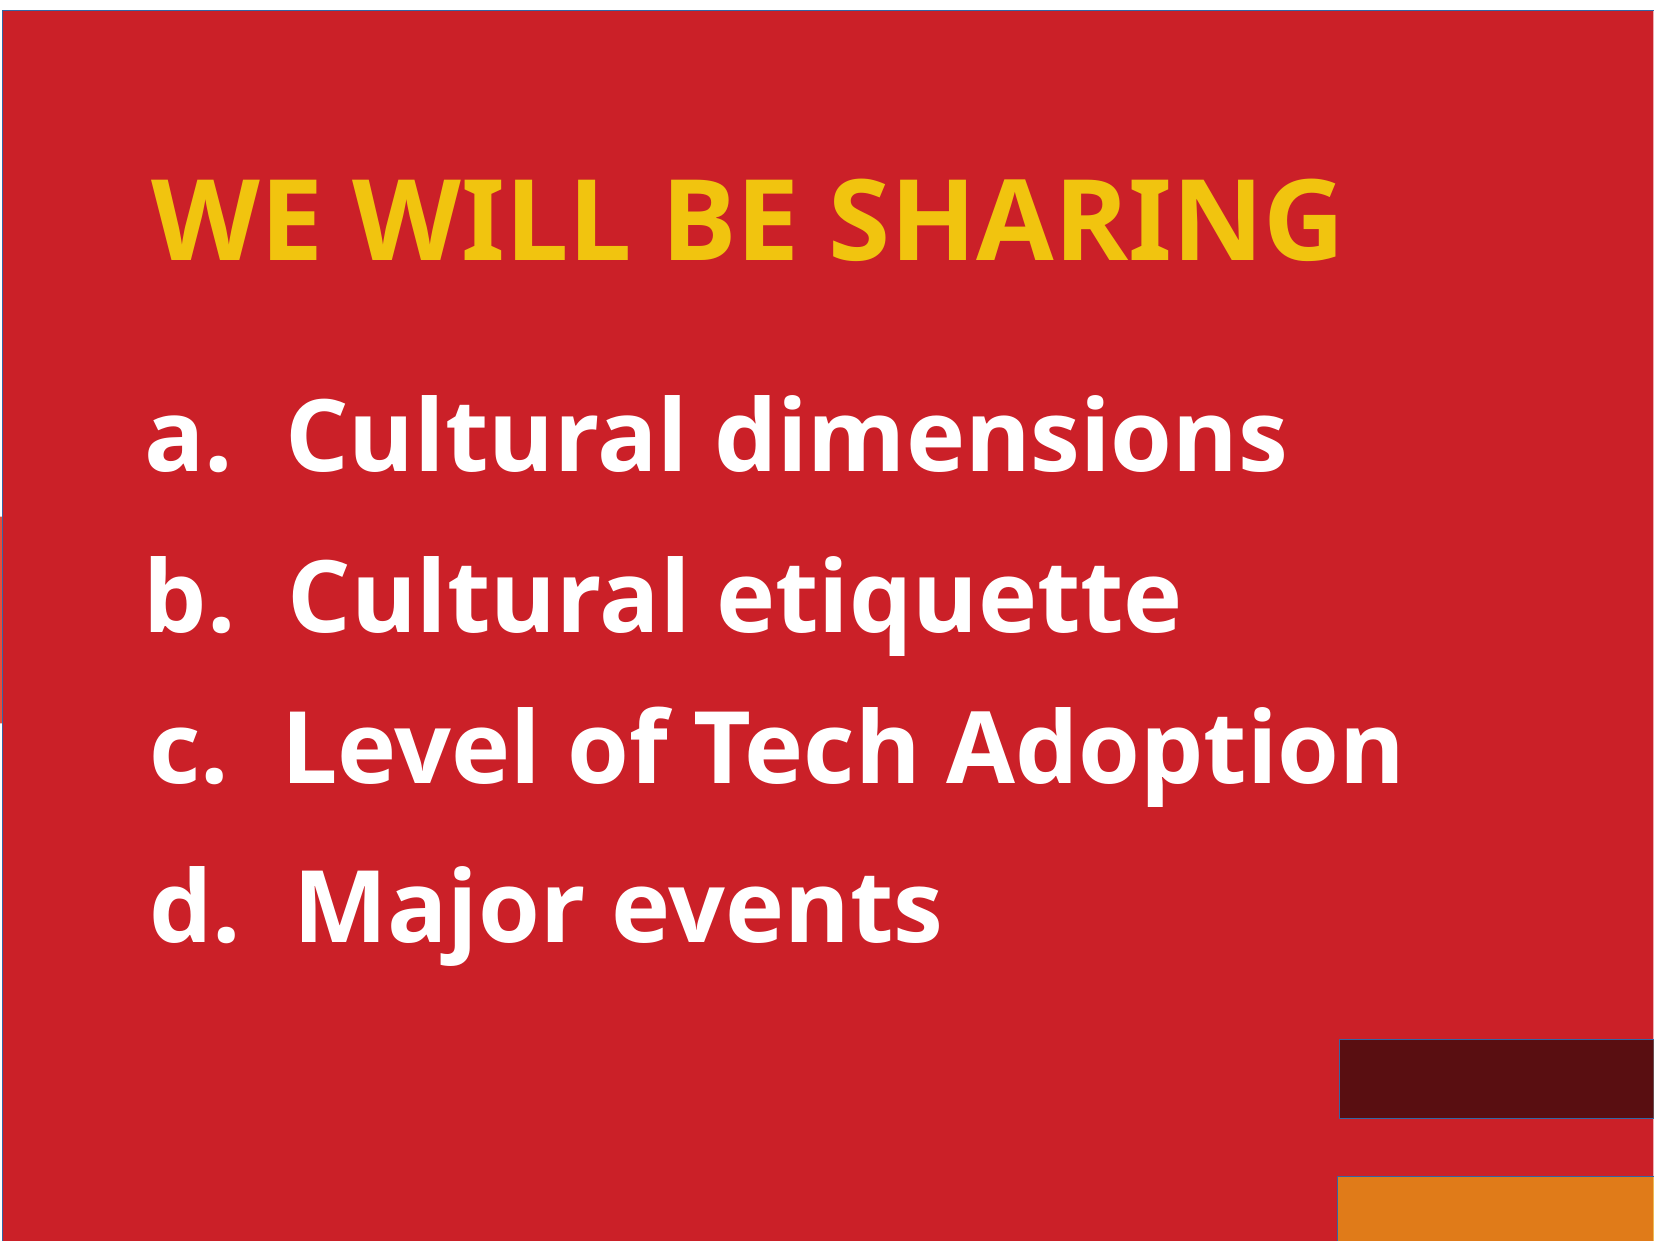

#
WE WILL BE SHARING
a. Cultural dimensions
b. Cultural etiquette
c. Level of Tech Adoption
d. Major events